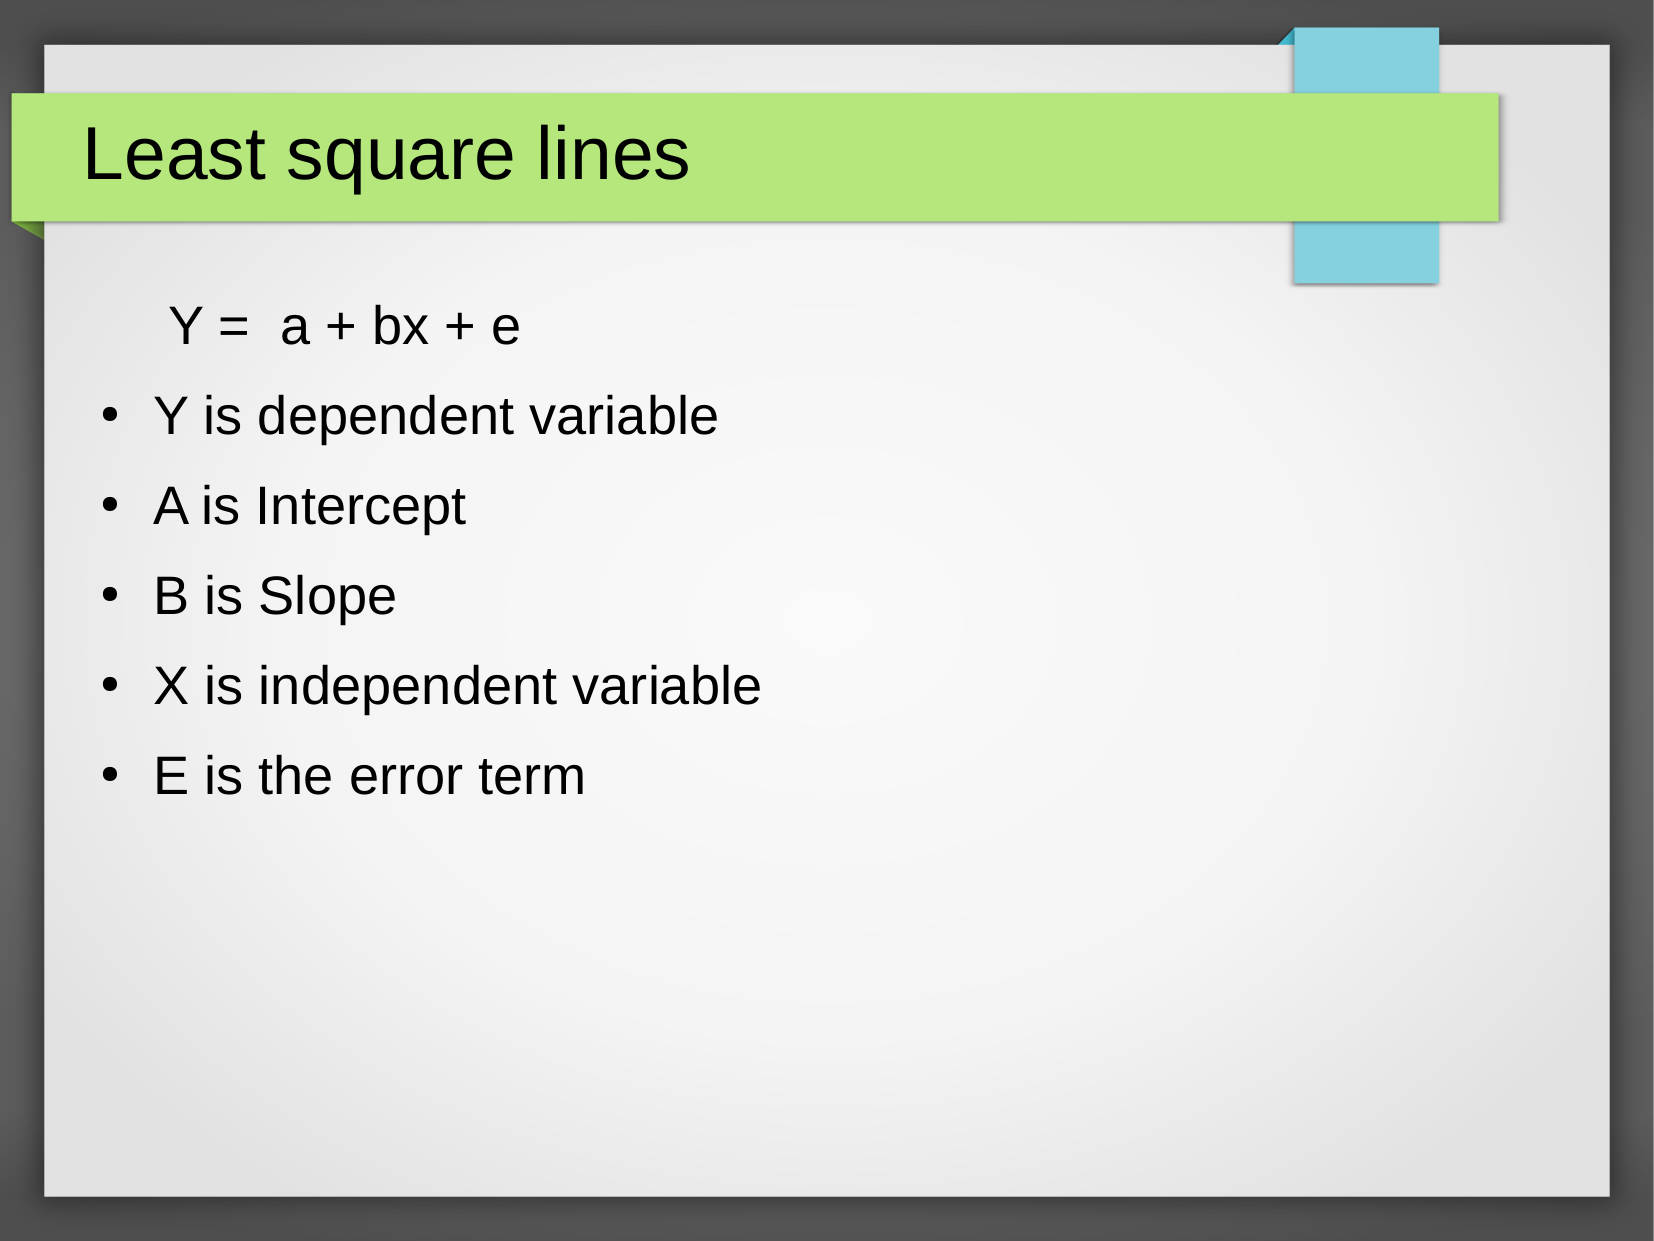

# Least square lines
 Y = a + bx + e
Y is dependent variable
A is Intercept
B is Slope
X is independent variable
E is the error term